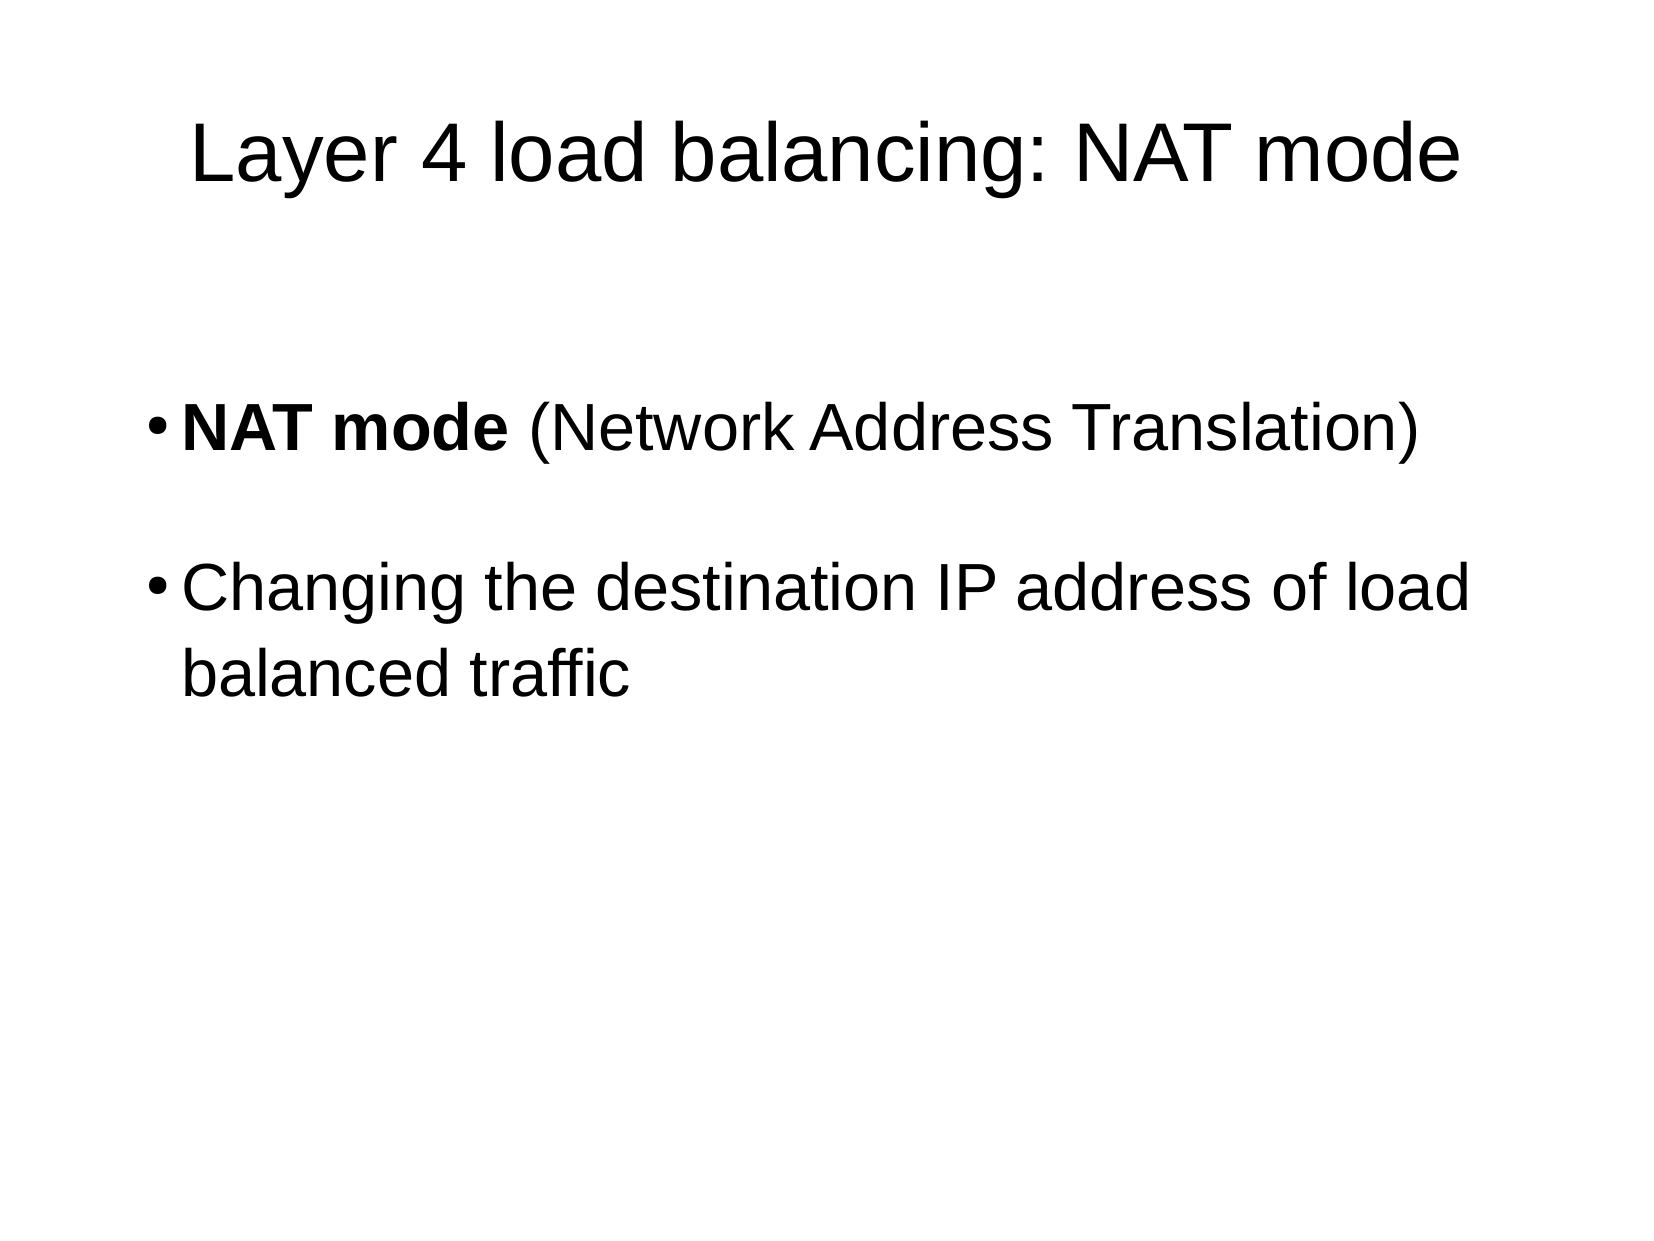

# Layer 4 load balancing: NAT mode
NAT mode (Network Address Translation)
Changing the destination IP address of load
balanced traffic